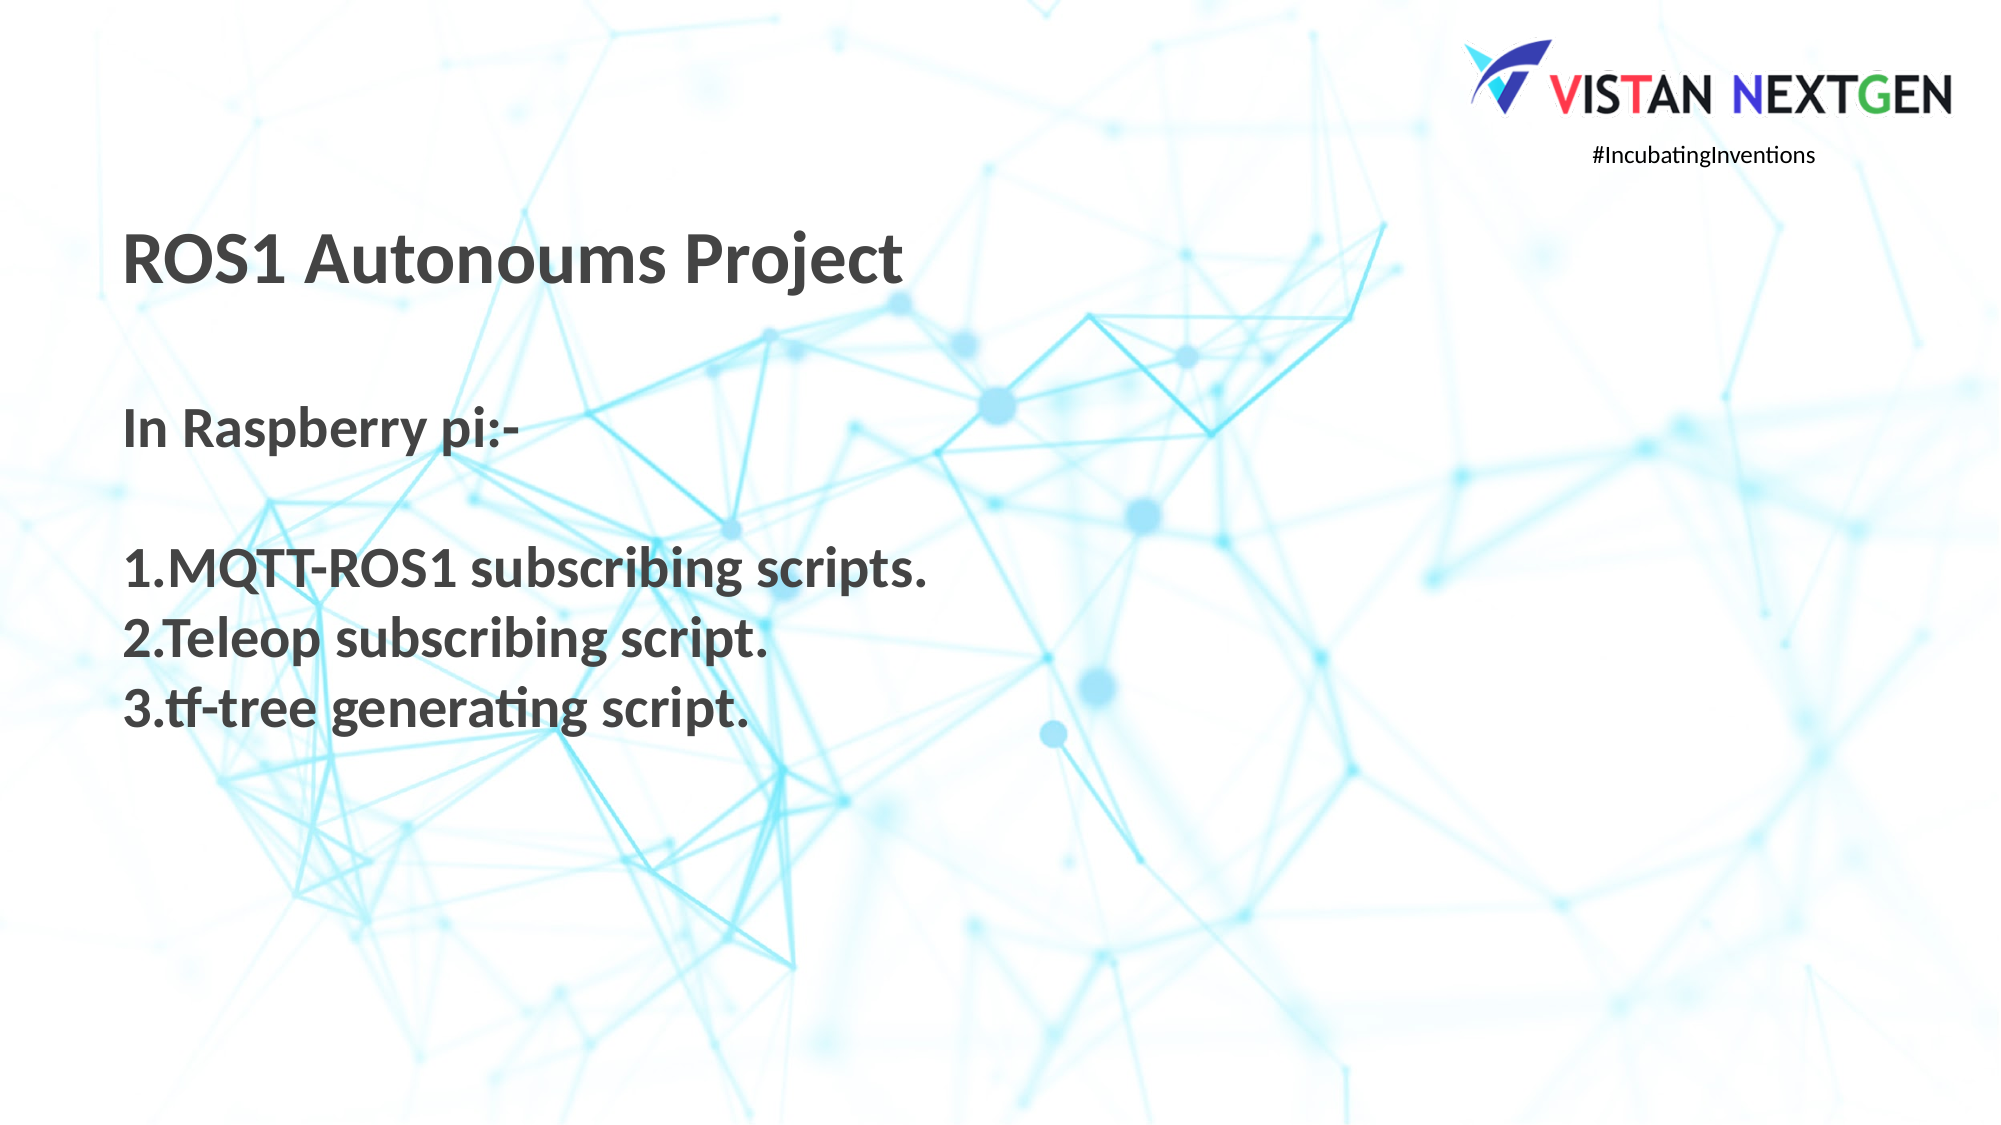

#IncubatingInventions
#IncubatingInventions
ROS1 Autonoums Project
Packages:-

ROS1 Autonoums Project
In Raspberry pi:-
1.MQTT-ROS1 subscribing scripts.
2.Teleop subscribing script.
3.tf-tree generating script.